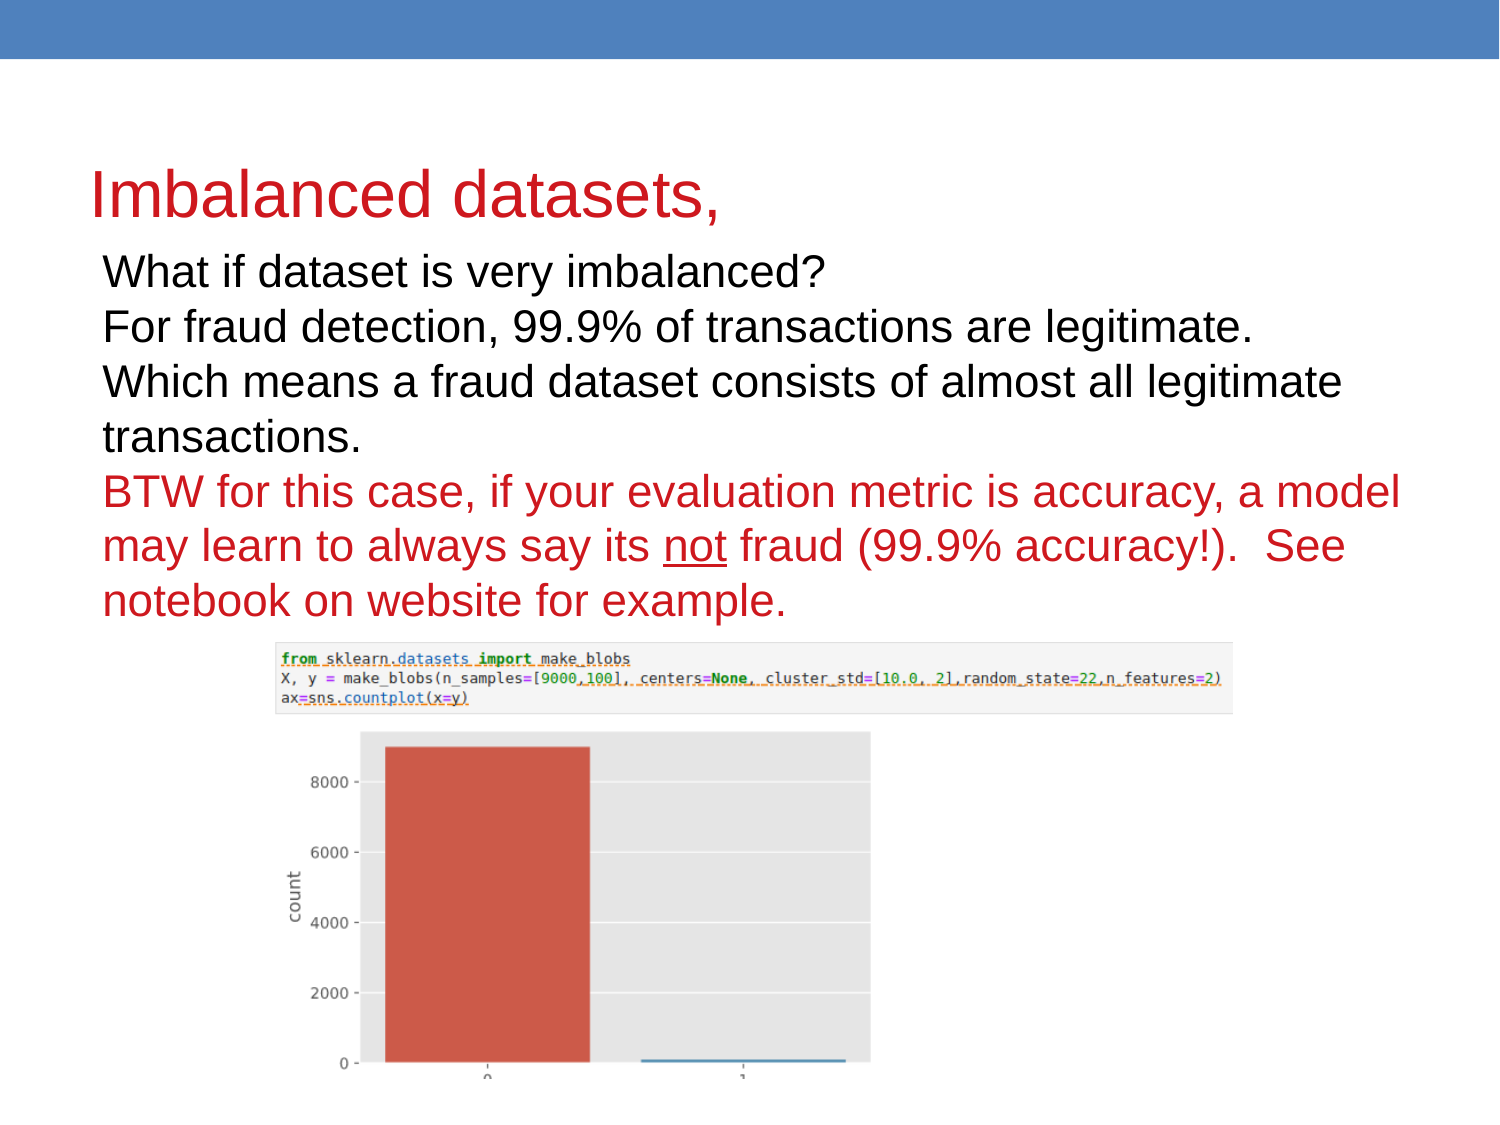

Imbalanced datasets,
What if dataset is very imbalanced?
For fraud detection, 99.9% of transactions are legitimate.
Which means a fraud dataset consists of almost all legitimate transactions.
BTW for this case, if your evaluation metric is accuracy, a model may learn to always say its not fraud (99.9% accuracy!). See notebook on website for example.